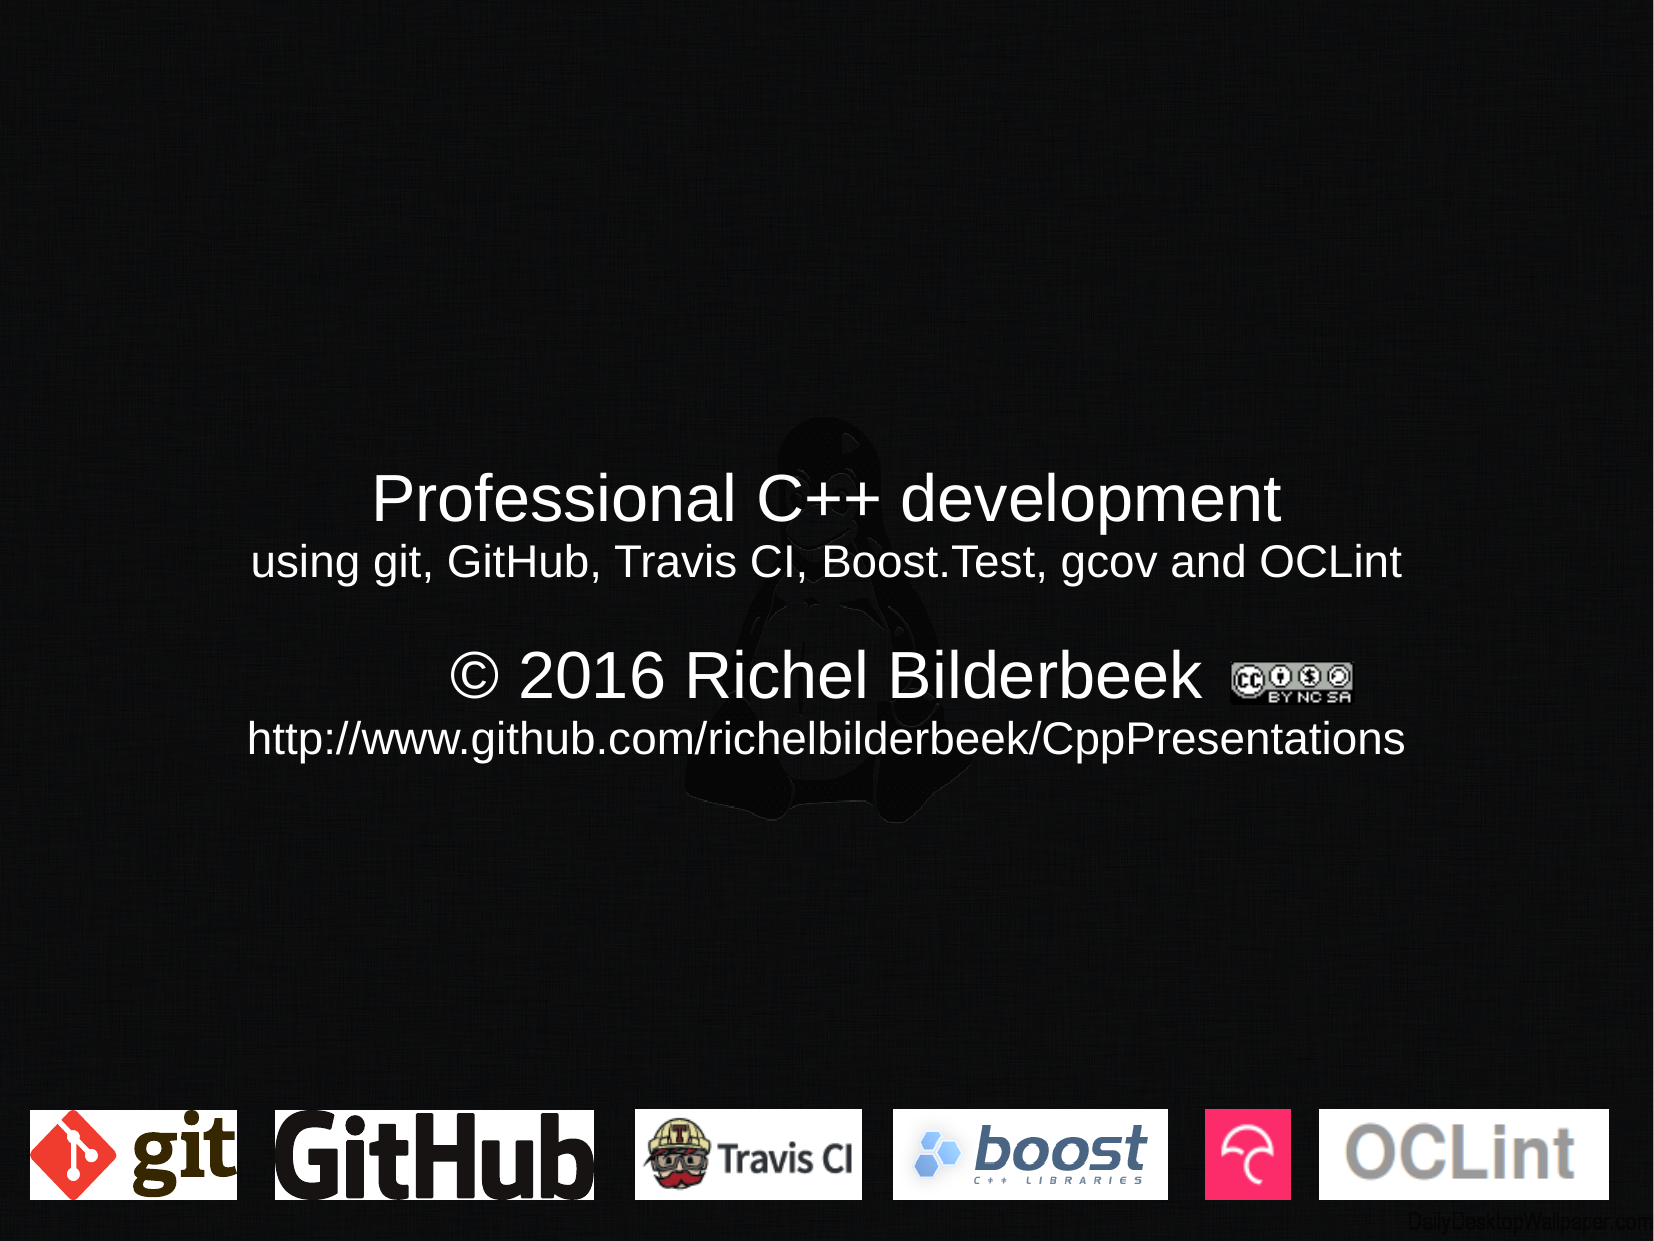

# Professional C++ development
using git, GitHub, Travis CI, Boost.Test, gcov and OCLint
© 2016 Richel Bilderbeek
http://www.github.com/richelbilderbeek/CppPresentations